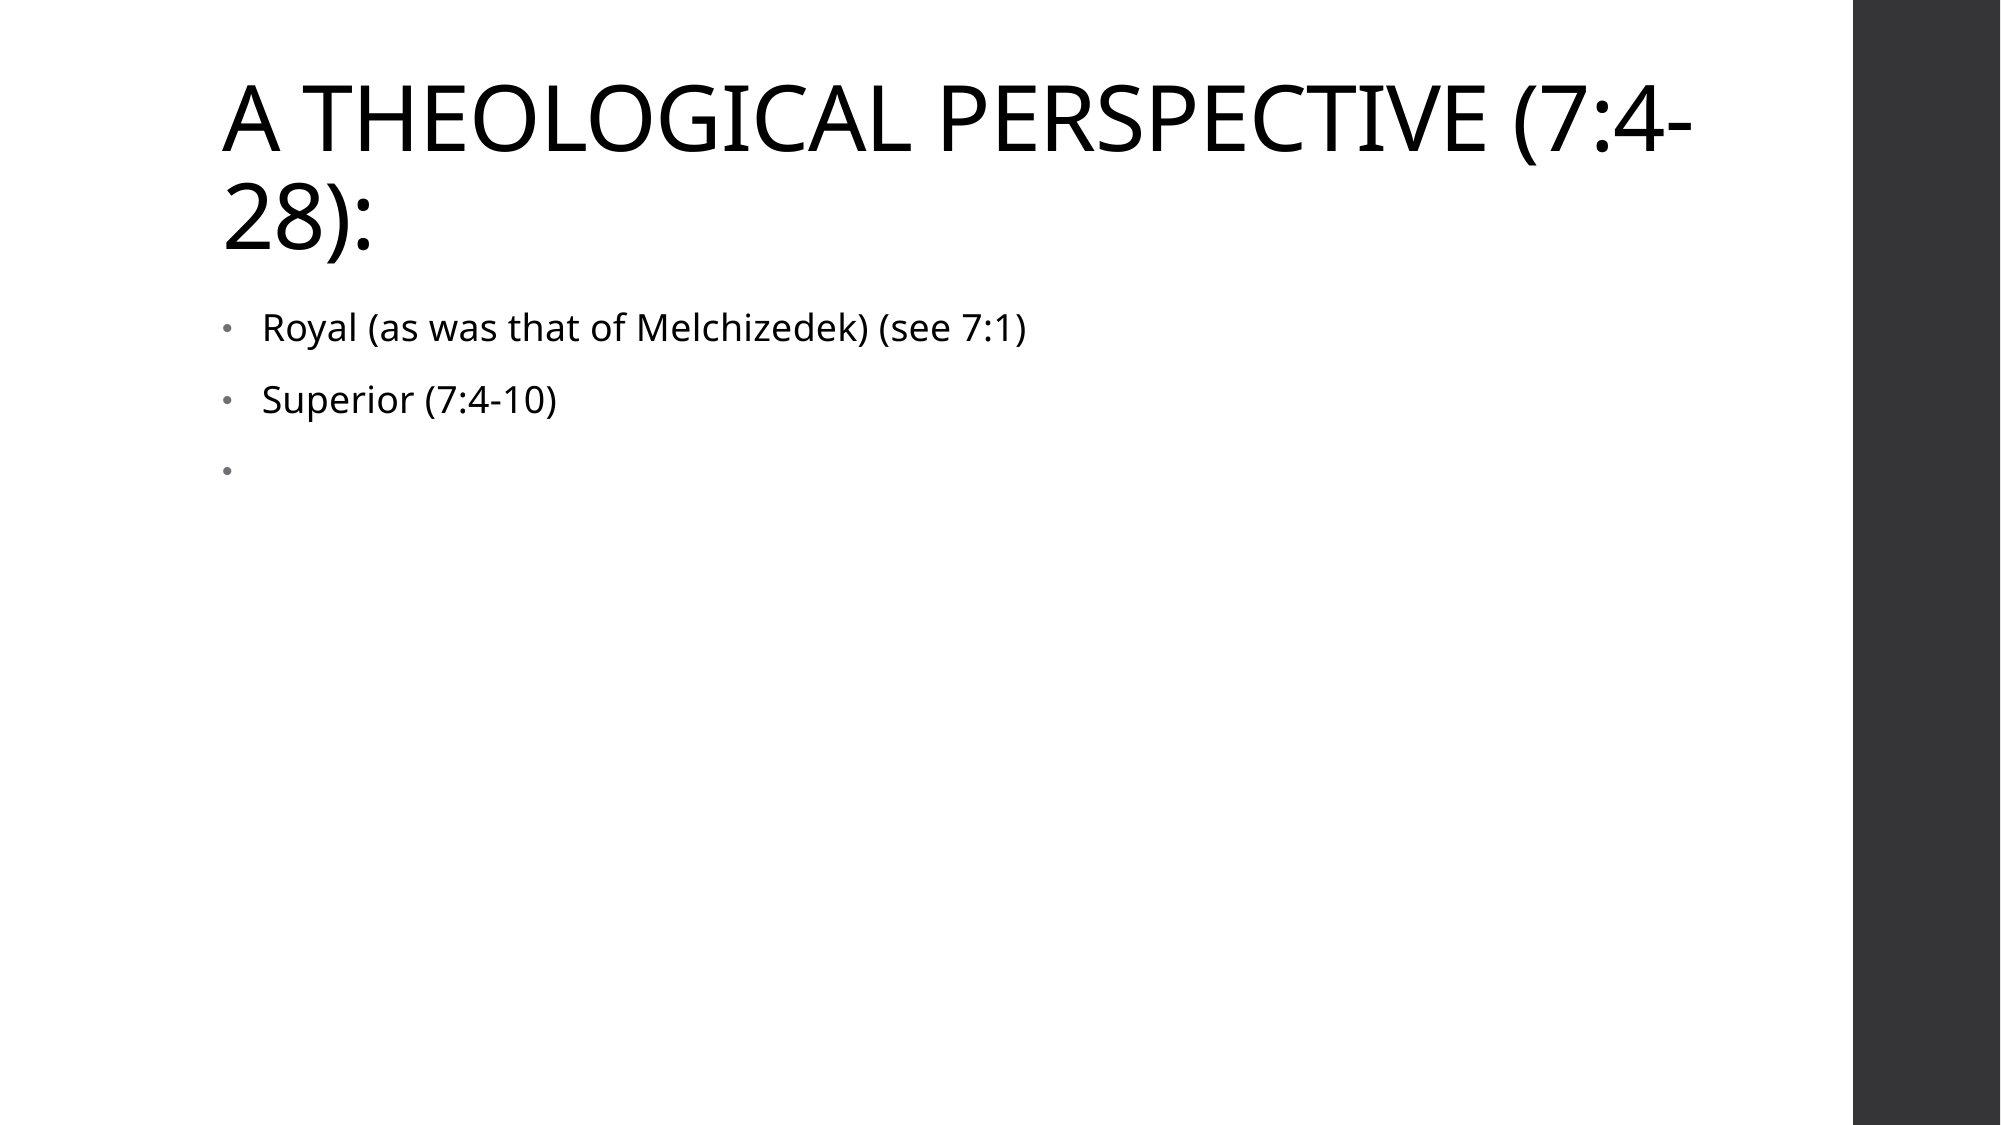

# A THEOLOGICAL PERSPECTIVE (7:4-28):
 Royal (as was that of Melchizedek) (see 7:1)
 Superior (7:4-10)